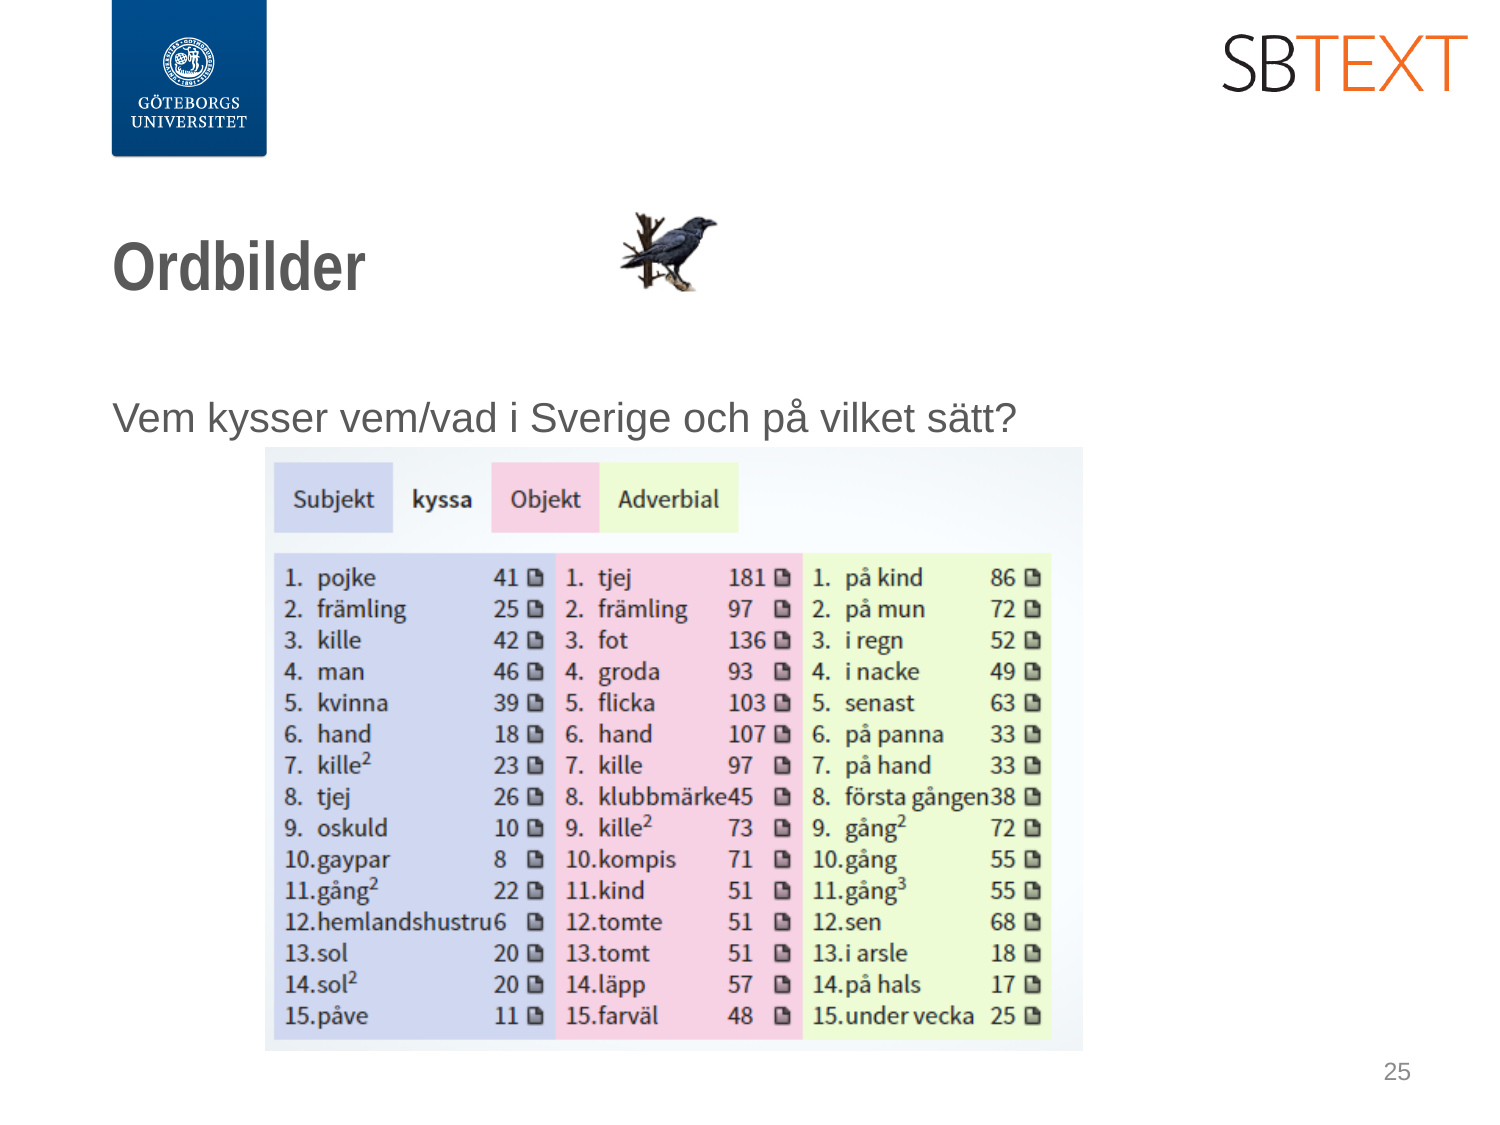

# Ordbilder
Vem kysser vem/vad i Sverige och på vilket sätt?